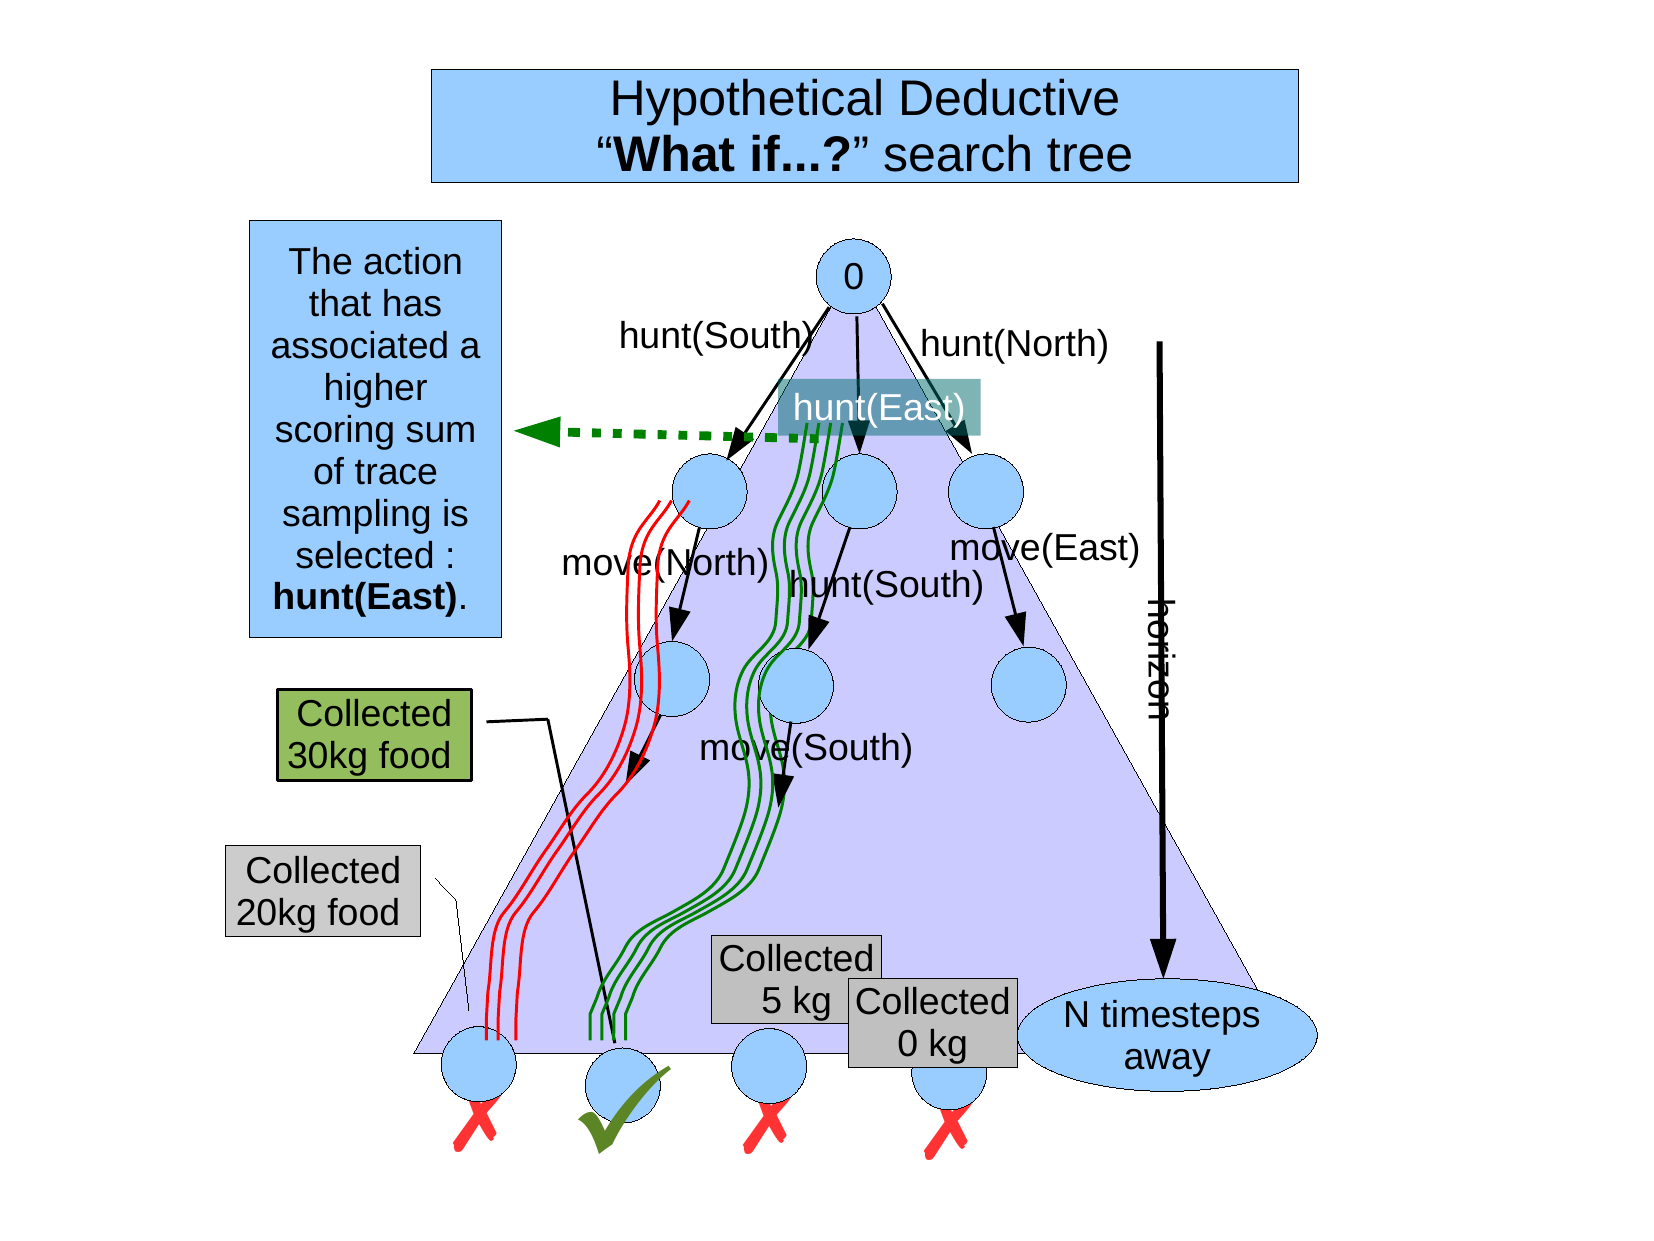

Hypothetical Deductive
“What if...?” search tree
The action that has associated a higher scoring sum of trace sampling is selected : hunt(East).
0
hunt(South)
hunt(North)
horizon
hunt(East)
move(East)
move(North)
hunt(South)
Collected
30kg food
move(South)
Collected
20kg food
Collected
5 kg
Collected
0 kg
N timesteps
away
✗
✗
✗
✓